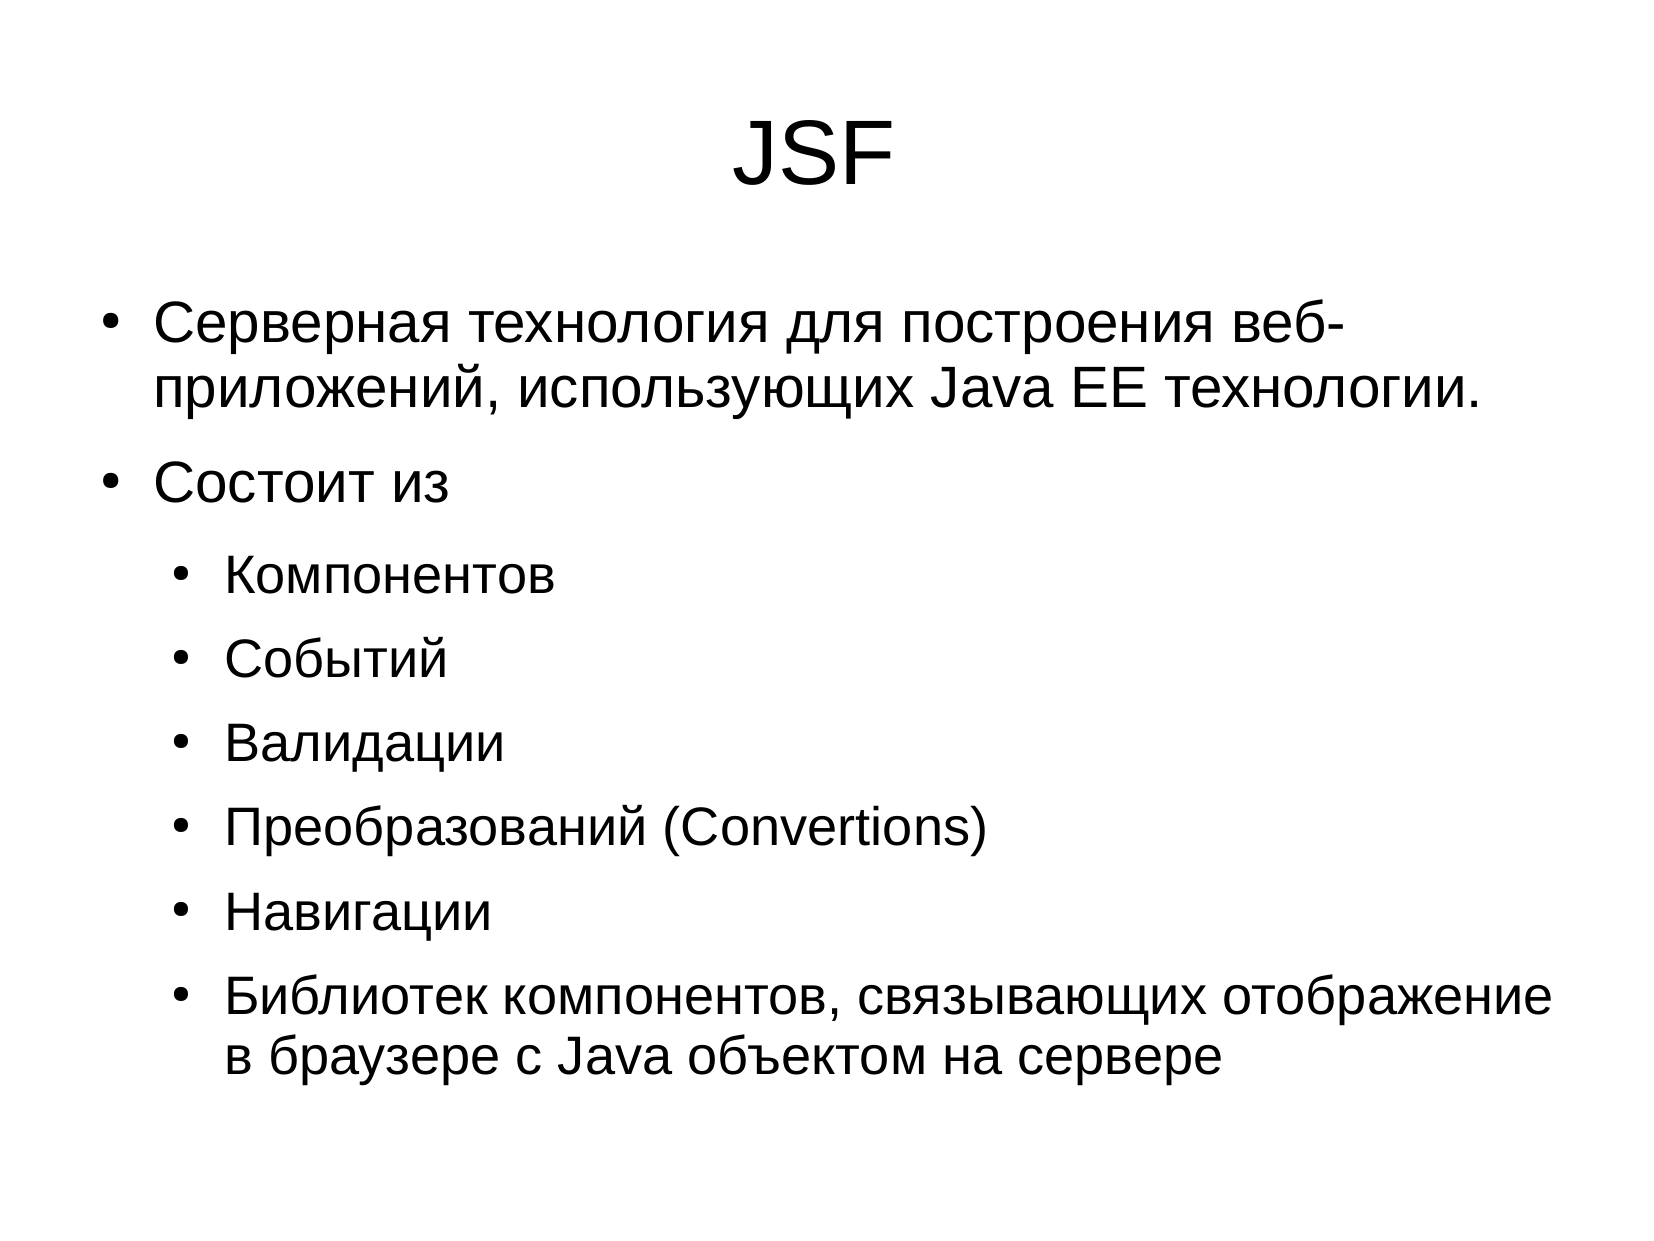

# JSF
Серверная технология для построения веб-приложений, использующих Java EE технологии.
Состоит из
Компонентов
Событий
Валидации
Преобразований (Convertions)
Навигации
Библиотек компонентов, связывающих отображение в браузере с Java объектом на сервере